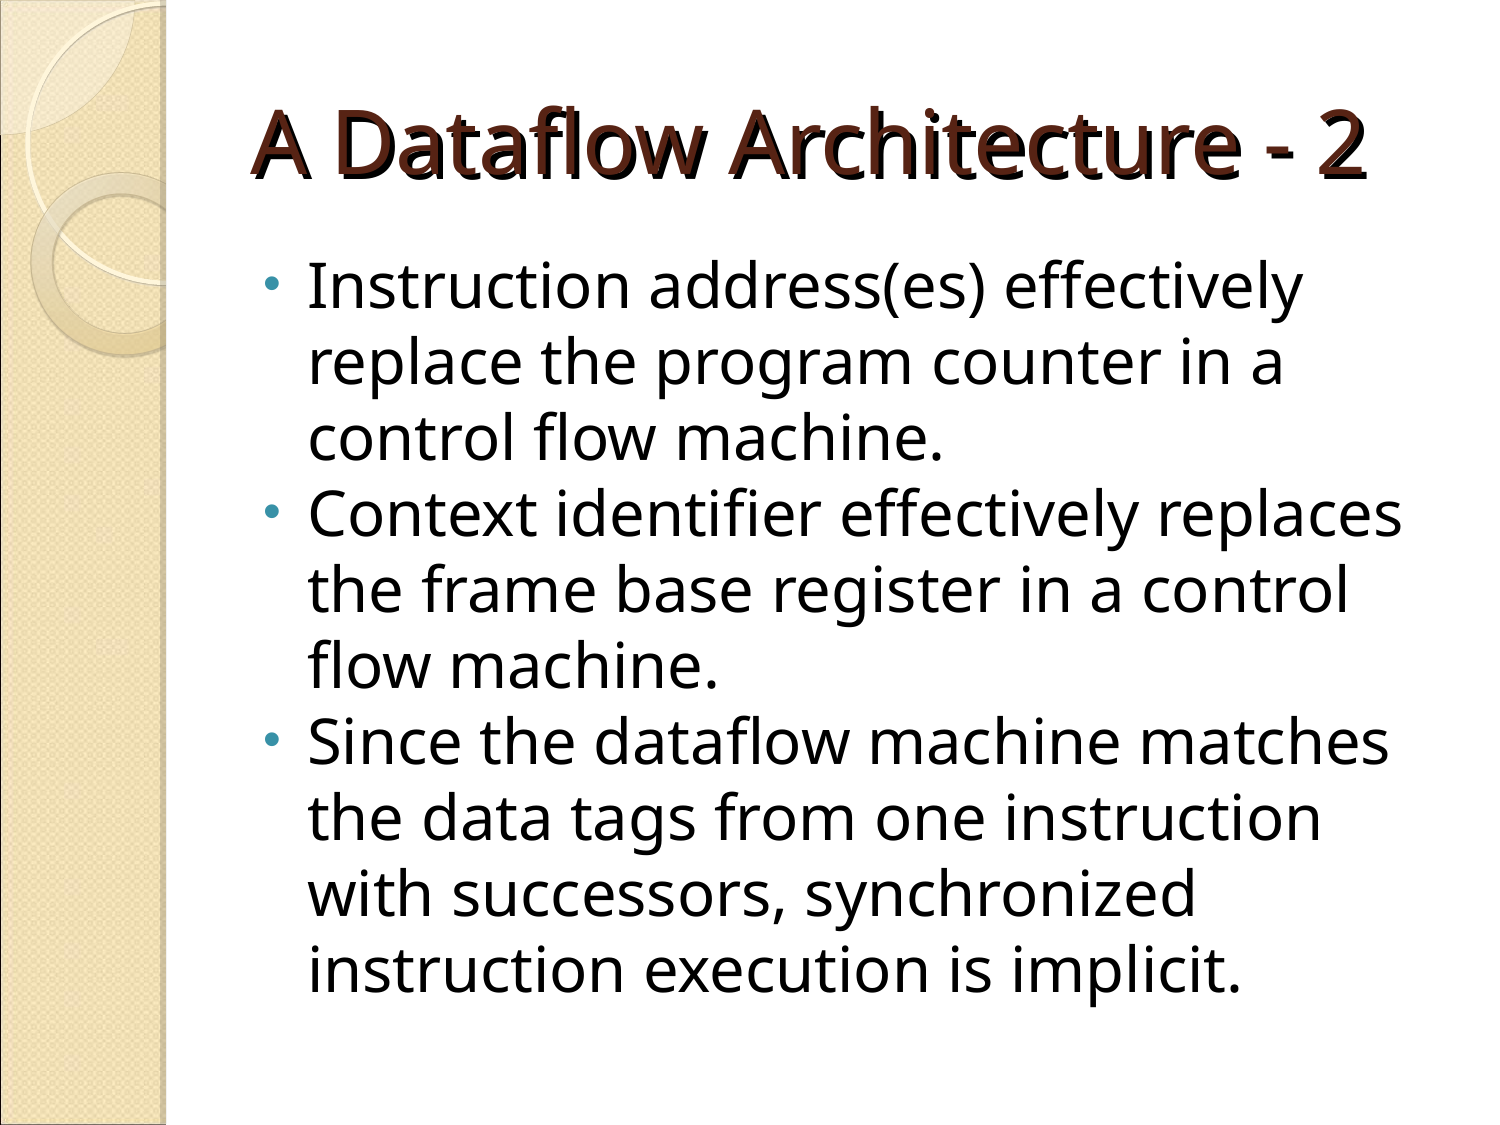

# A Dataflow Architecture - 2
Instruction address(es) effectively replace the program counter in a control flow machine.
Context identifier effectively replaces the frame base register in a control flow machine.
Since the dataflow machine matches the data tags from one instruction with successors, synchronized instruction execution is implicit.